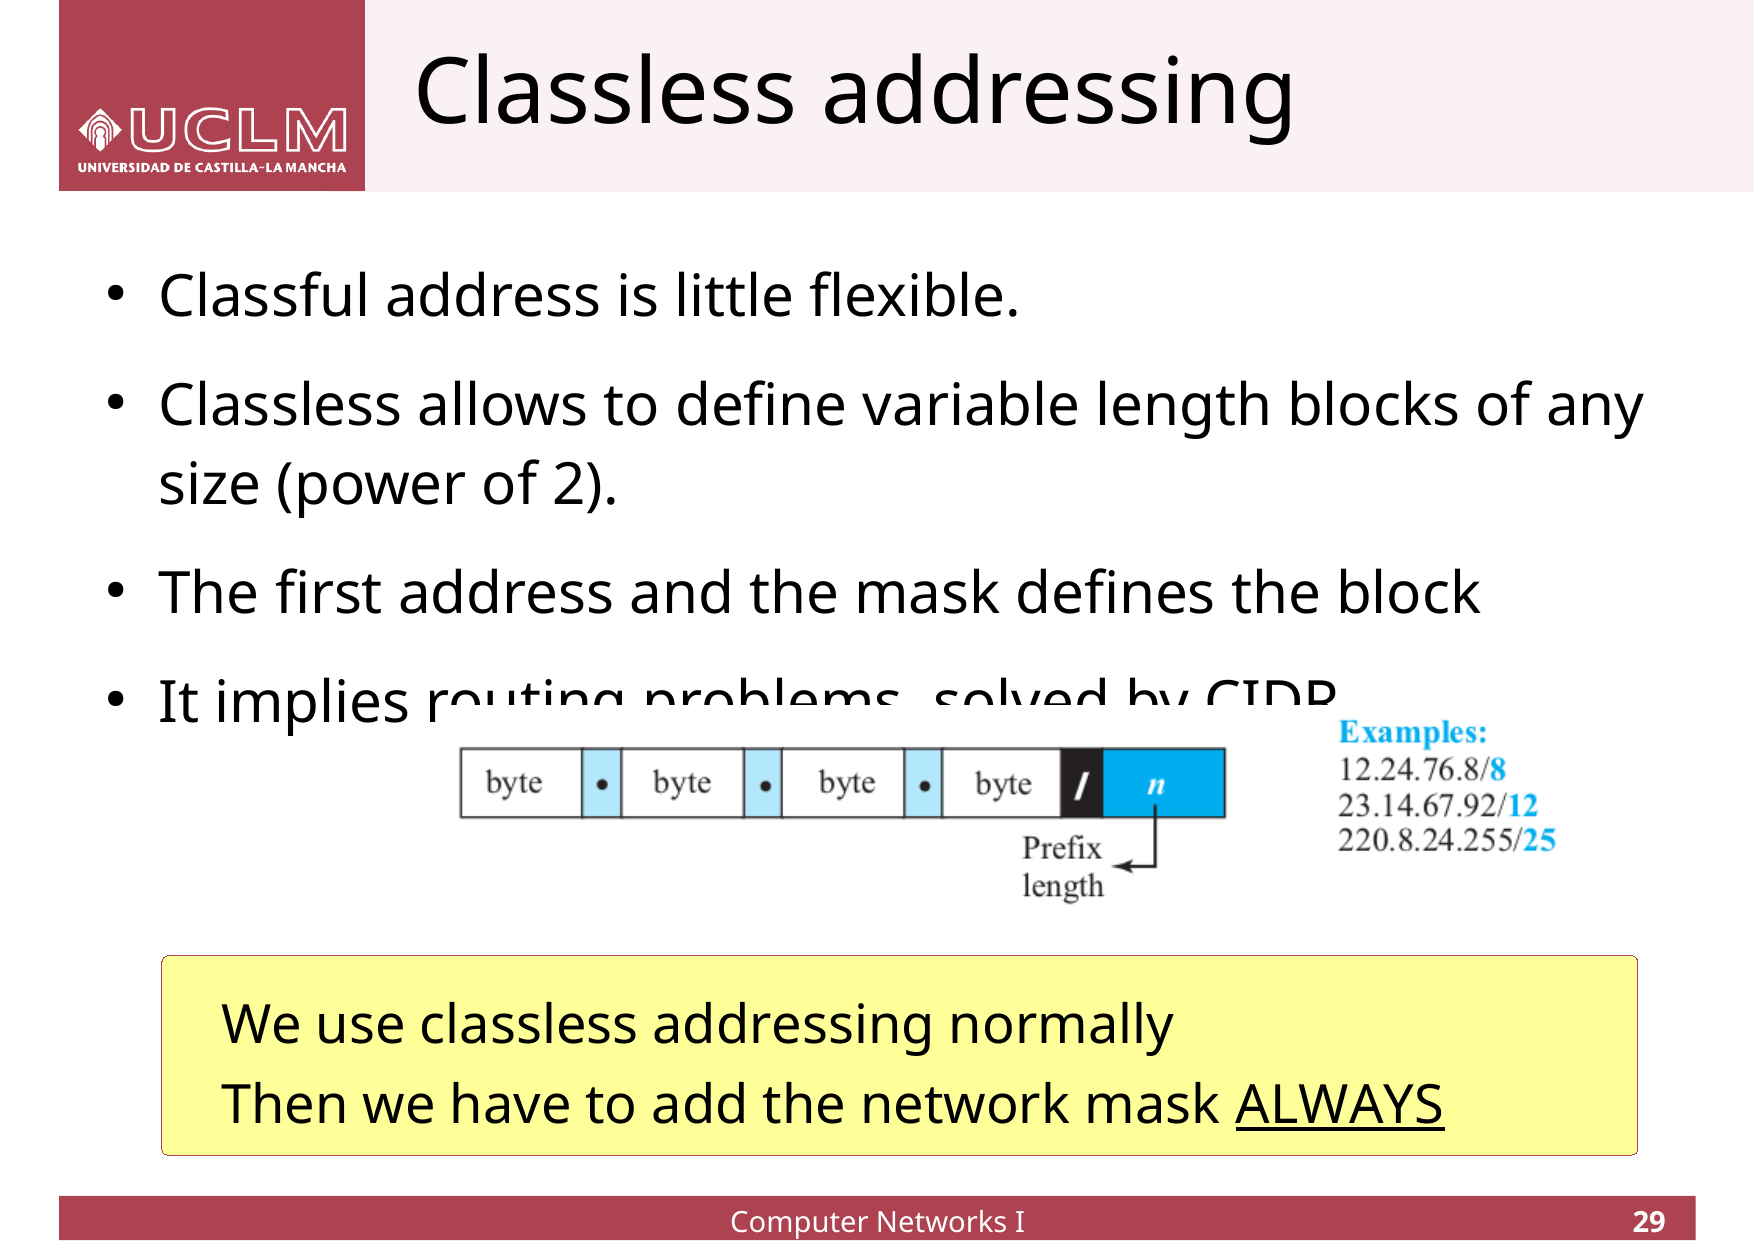

# Classless addressing
Classful address is little flexible.
Classless allows to define variable length blocks of any size (power of 2).
The first address and the mask defines the block
It implies routing problems, solved by CIDR.
We use classless addressing normally
Then we have to add the network mask ALWAYS
Computer Networks I
29